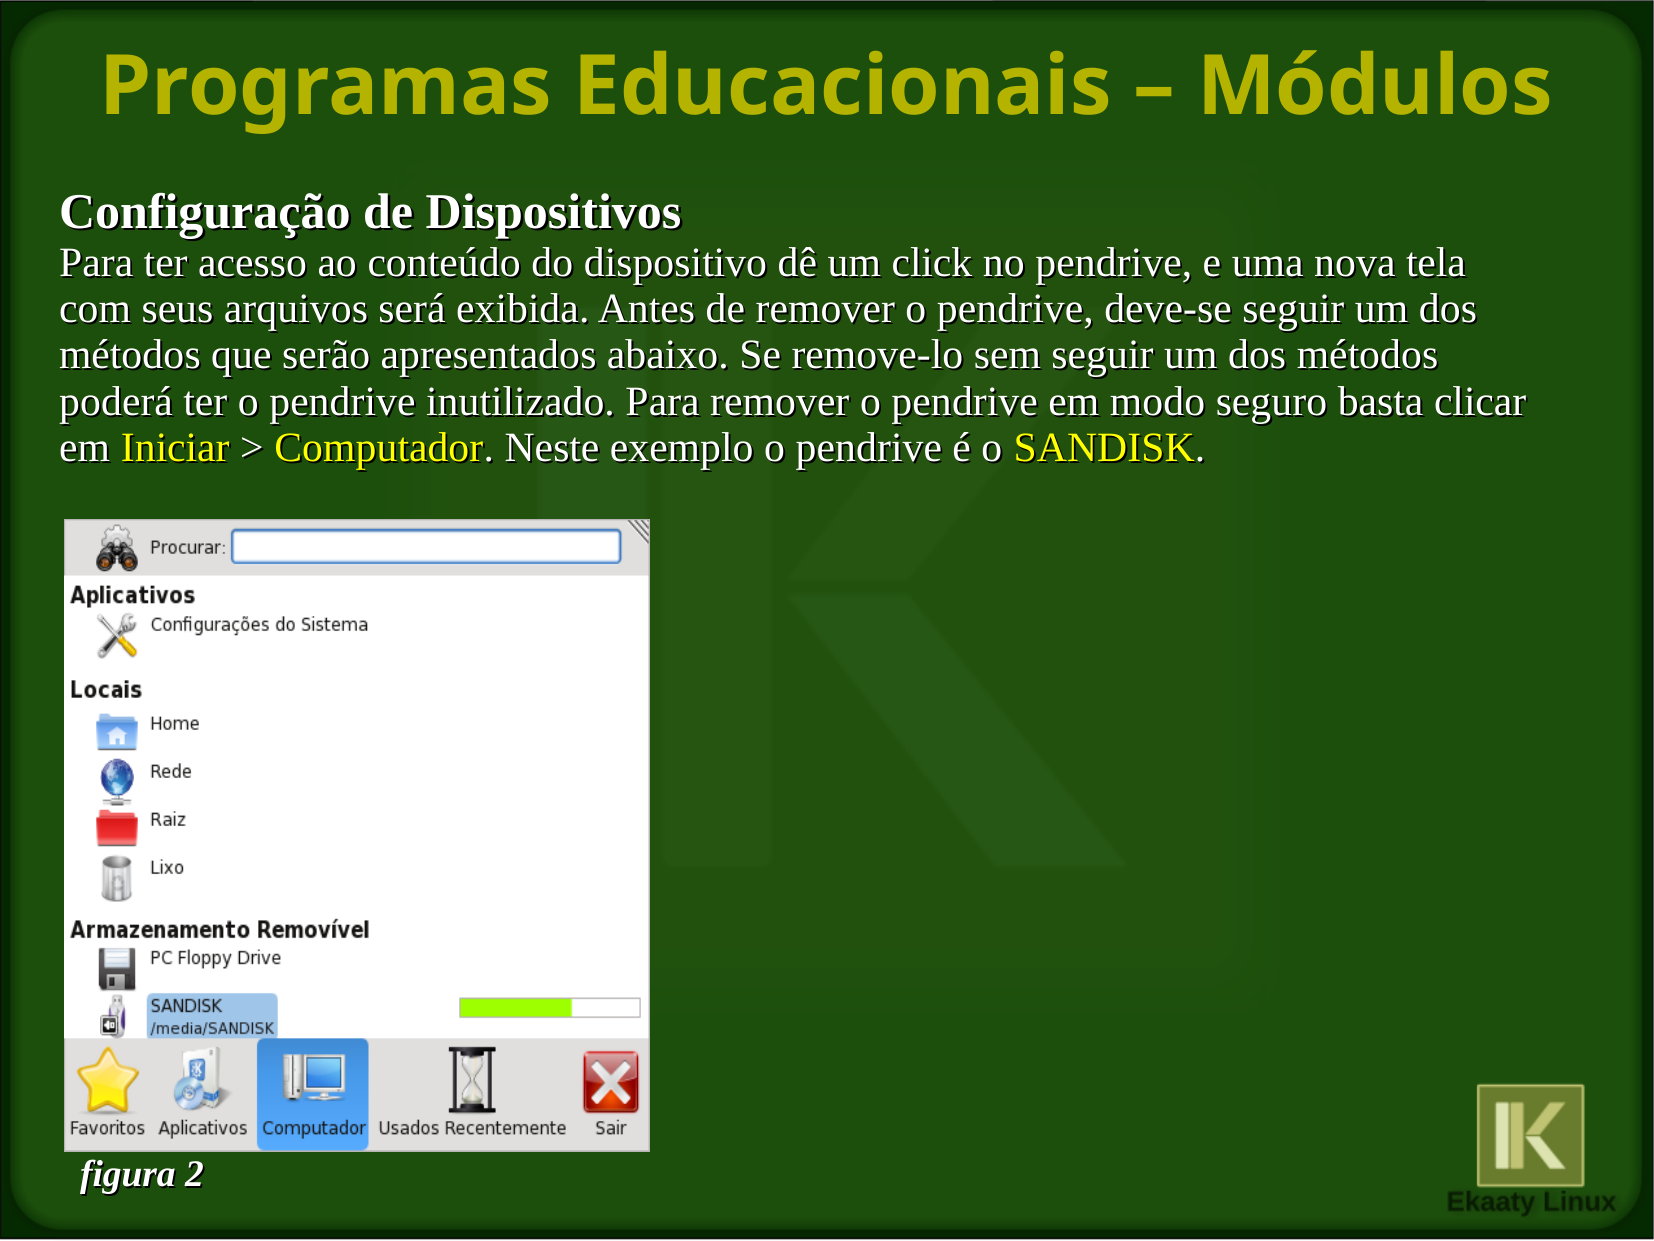

Programas Educacionais – Módulos
# Configuração de Dispositivos Para ter acesso ao conteúdo do dispositivo dê um click no pendrive, e uma nova tela com seus arquivos será exibida. Antes de remover o pendrive, deve-se seguir um dos métodos que serão apresentados abaixo. Se remove-lo sem seguir um dos métodos poderá ter o pendrive inutilizado. Para remover o pendrive em modo seguro basta clicar em Iniciar > Computador. Neste exemplo o pendrive é o SANDISK.
figura 2